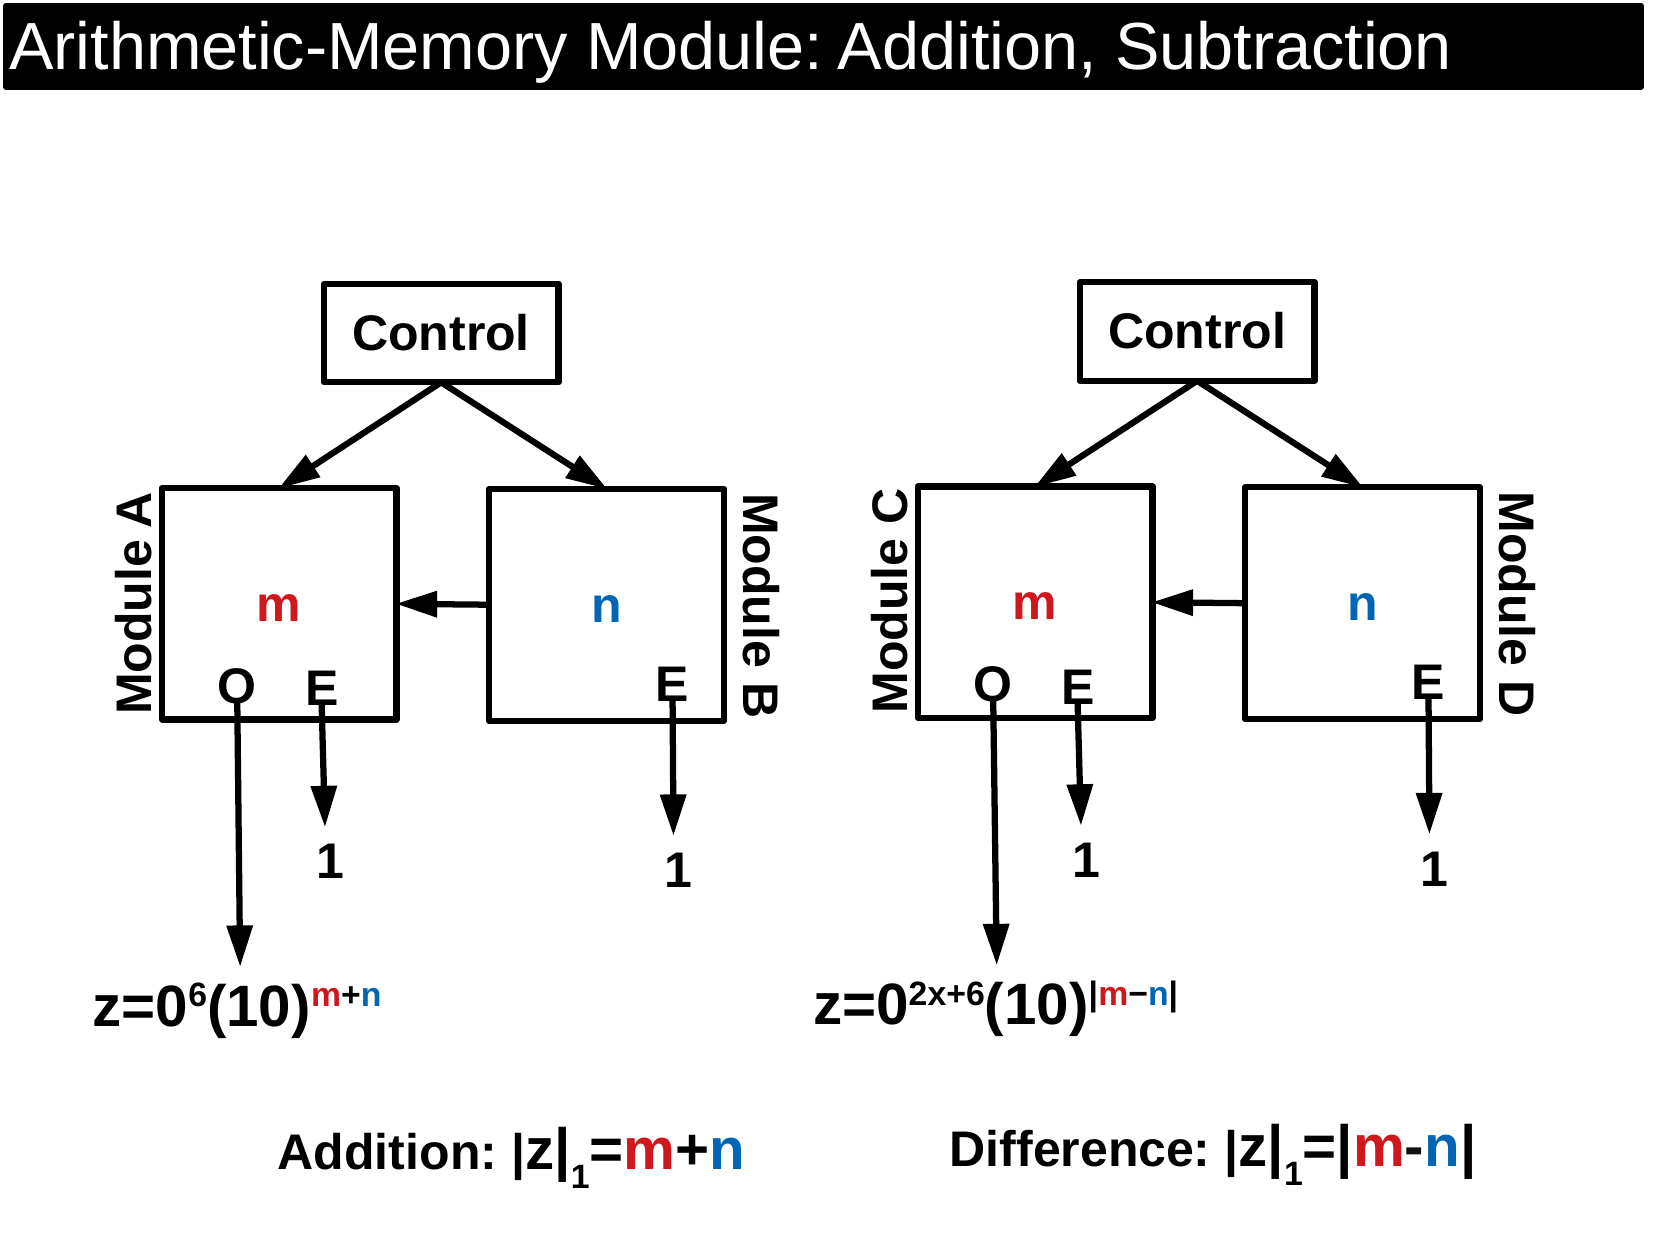

# Arithmetic-Memory Module: Addition, Subtraction
Control
Control
m
n
m
n
Module C
Module A
Module D
Module B
E
E
O
O
E
E
1
1
1
1
z=02x+6(10)|m−n|
z=06(10)m+n
Difference: |z|1=|m-n|
Addition: |z|1=m+n